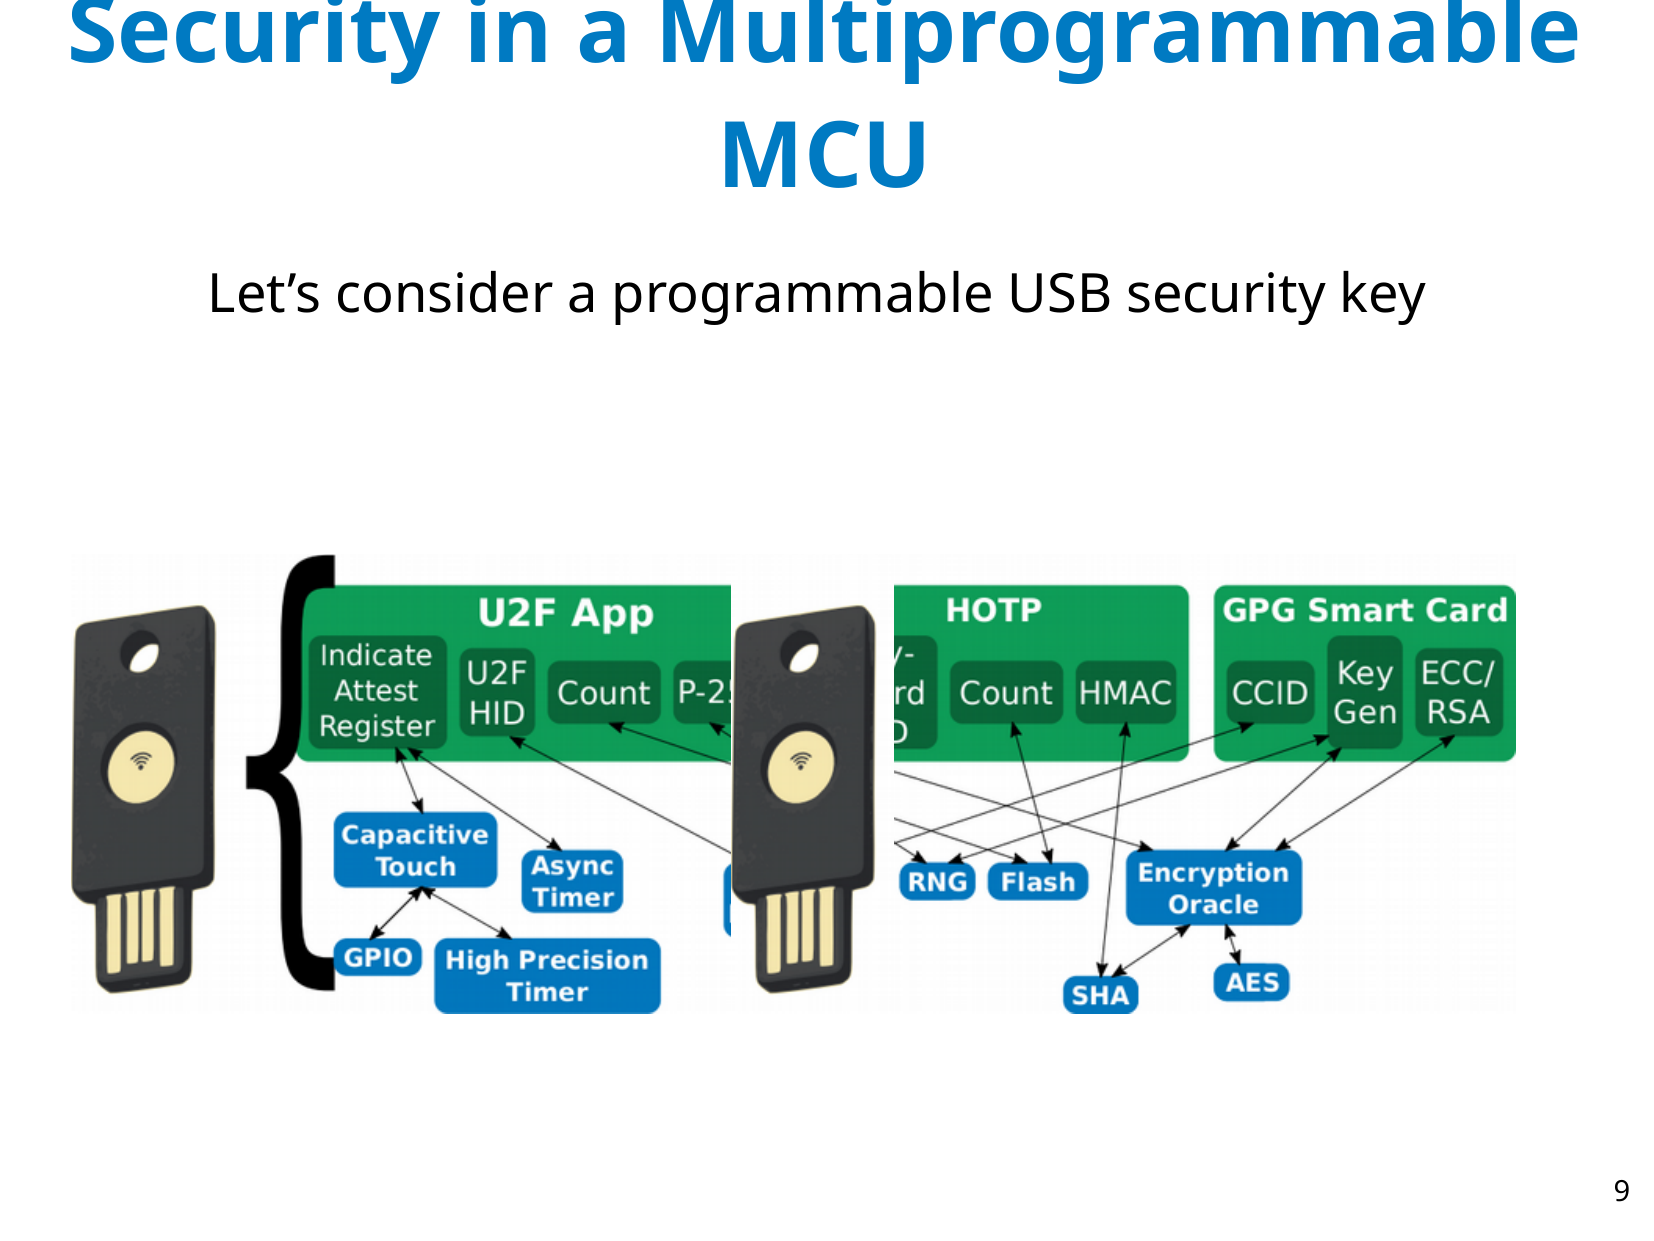

Security in a Multiprogrammable MCU
# Let’s consider a programmable USB security key
9